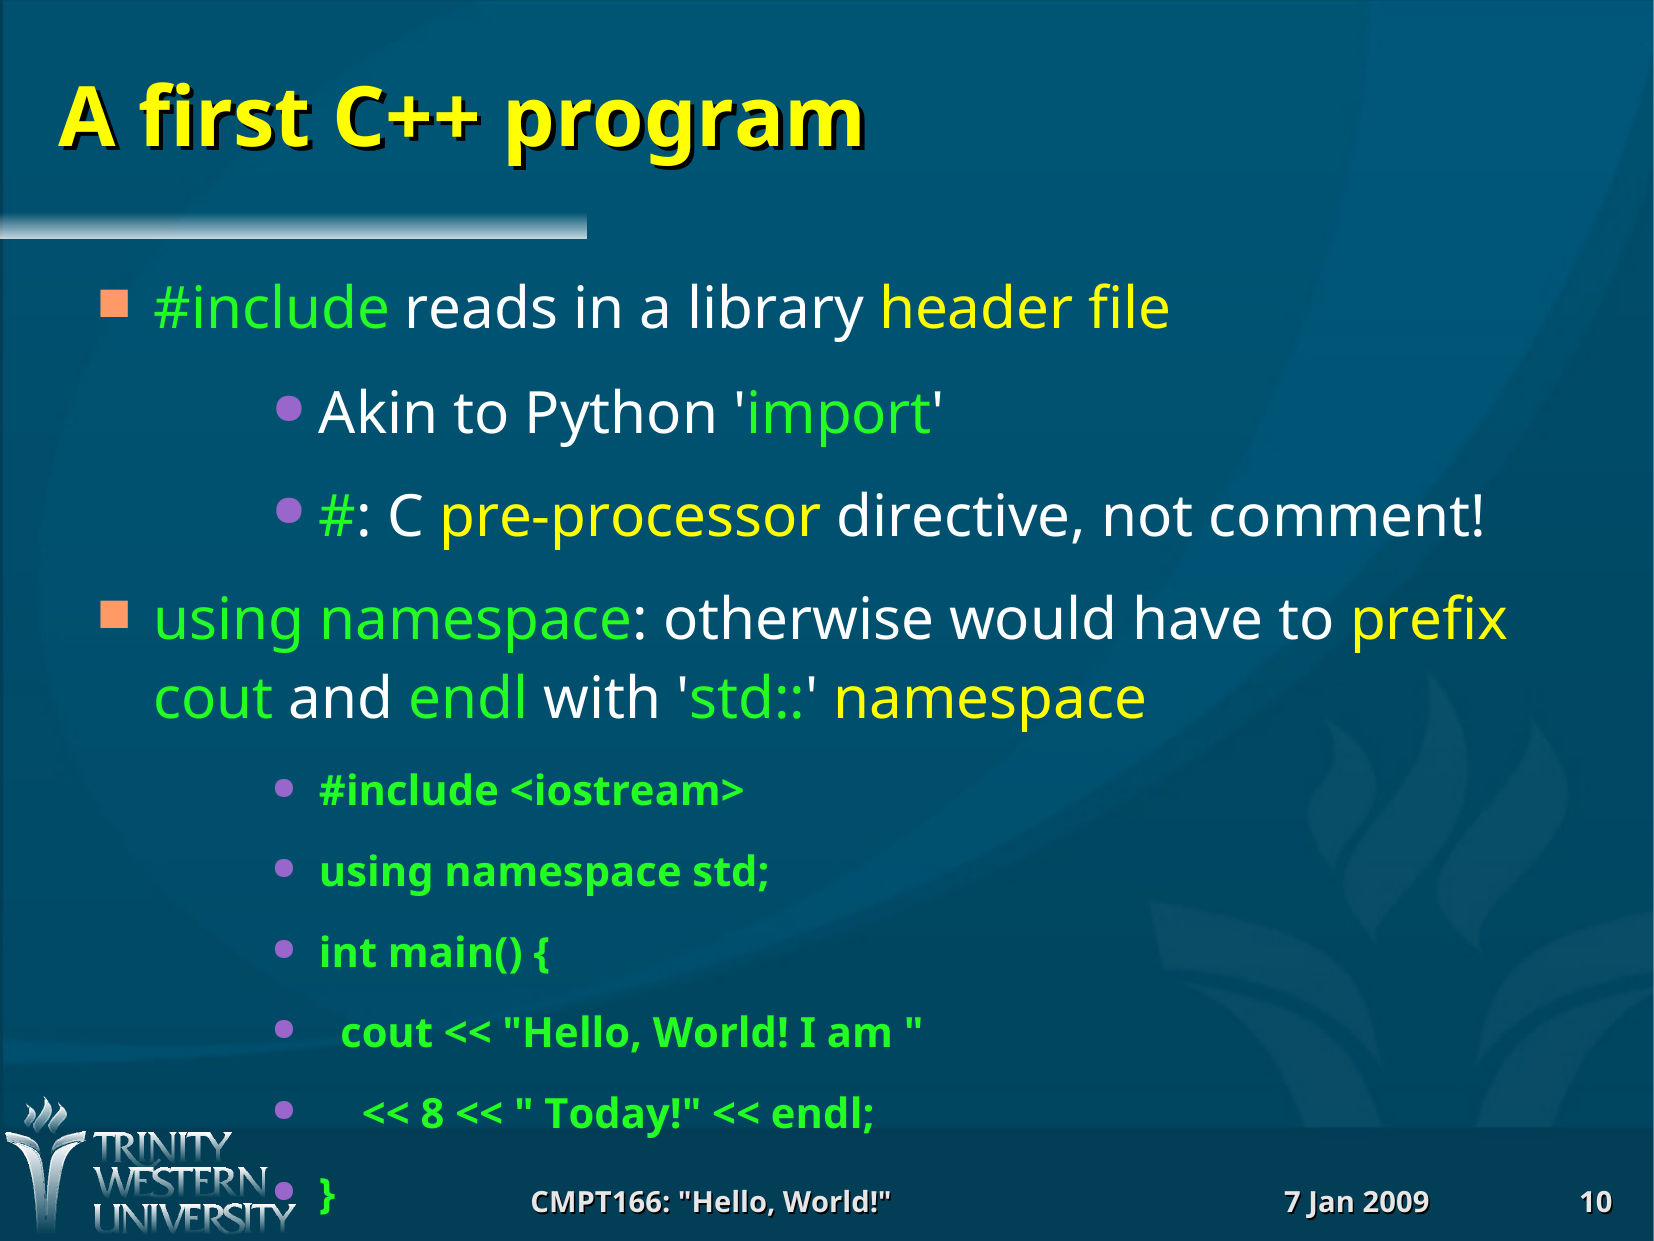

# A first C++ program
#include reads in a library header file
Akin to Python 'import'
#: C pre-processor directive, not comment!
using namespace: otherwise would have to prefix cout and endl with 'std::' namespace
#include <iostream>
using namespace std;
int main() {
 cout << "Hello, World! I am "
 << 8 << " Today!" << endl;
}
CMPT166: "Hello, World!"
7 Jan 2009
10